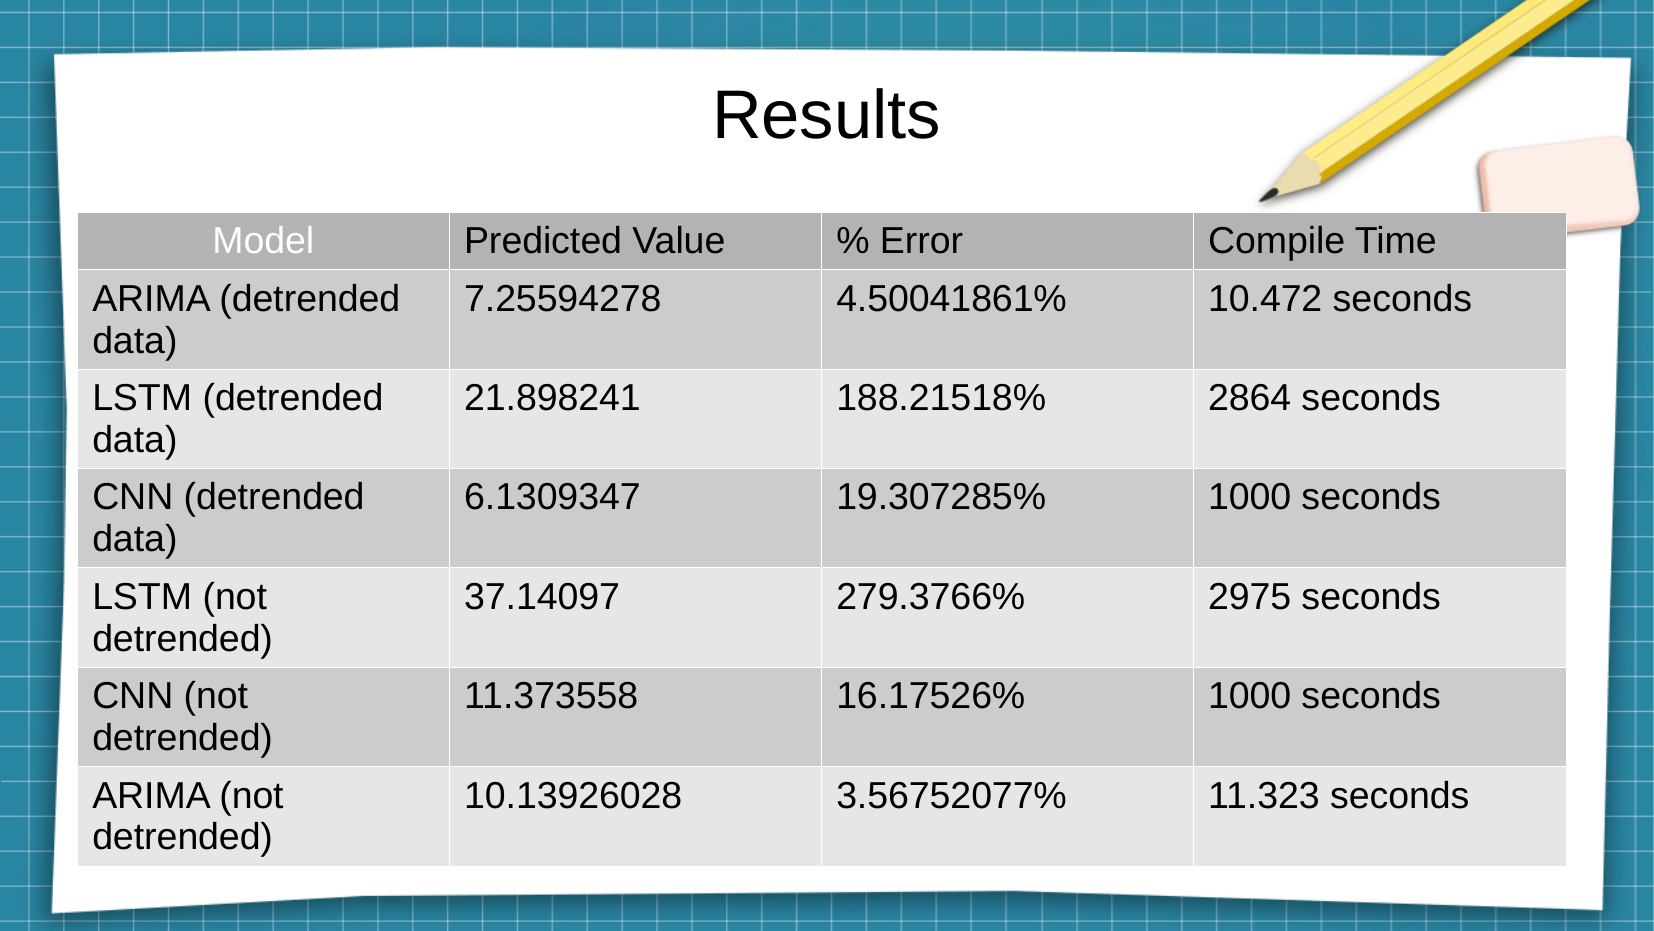

# Results
| Model | Predicted Value | % Error | Compile Time |
| --- | --- | --- | --- |
| ARIMA (detrended data) | 7.25594278 | 4.50041861% | 10.472 seconds |
| LSTM (detrended data) | 21.898241 | 188.21518% | 2864 seconds |
| CNN (detrended data) | 6.1309347 | 19.307285% | 1000 seconds |
| LSTM (not detrended) | 37.14097 | 279.3766% | 2975 seconds |
| CNN (not detrended) | 11.373558 | 16.17526% | 1000 seconds |
| ARIMA (not detrended) | 10.13926028 | 3.56752077% | 11.323 seconds |